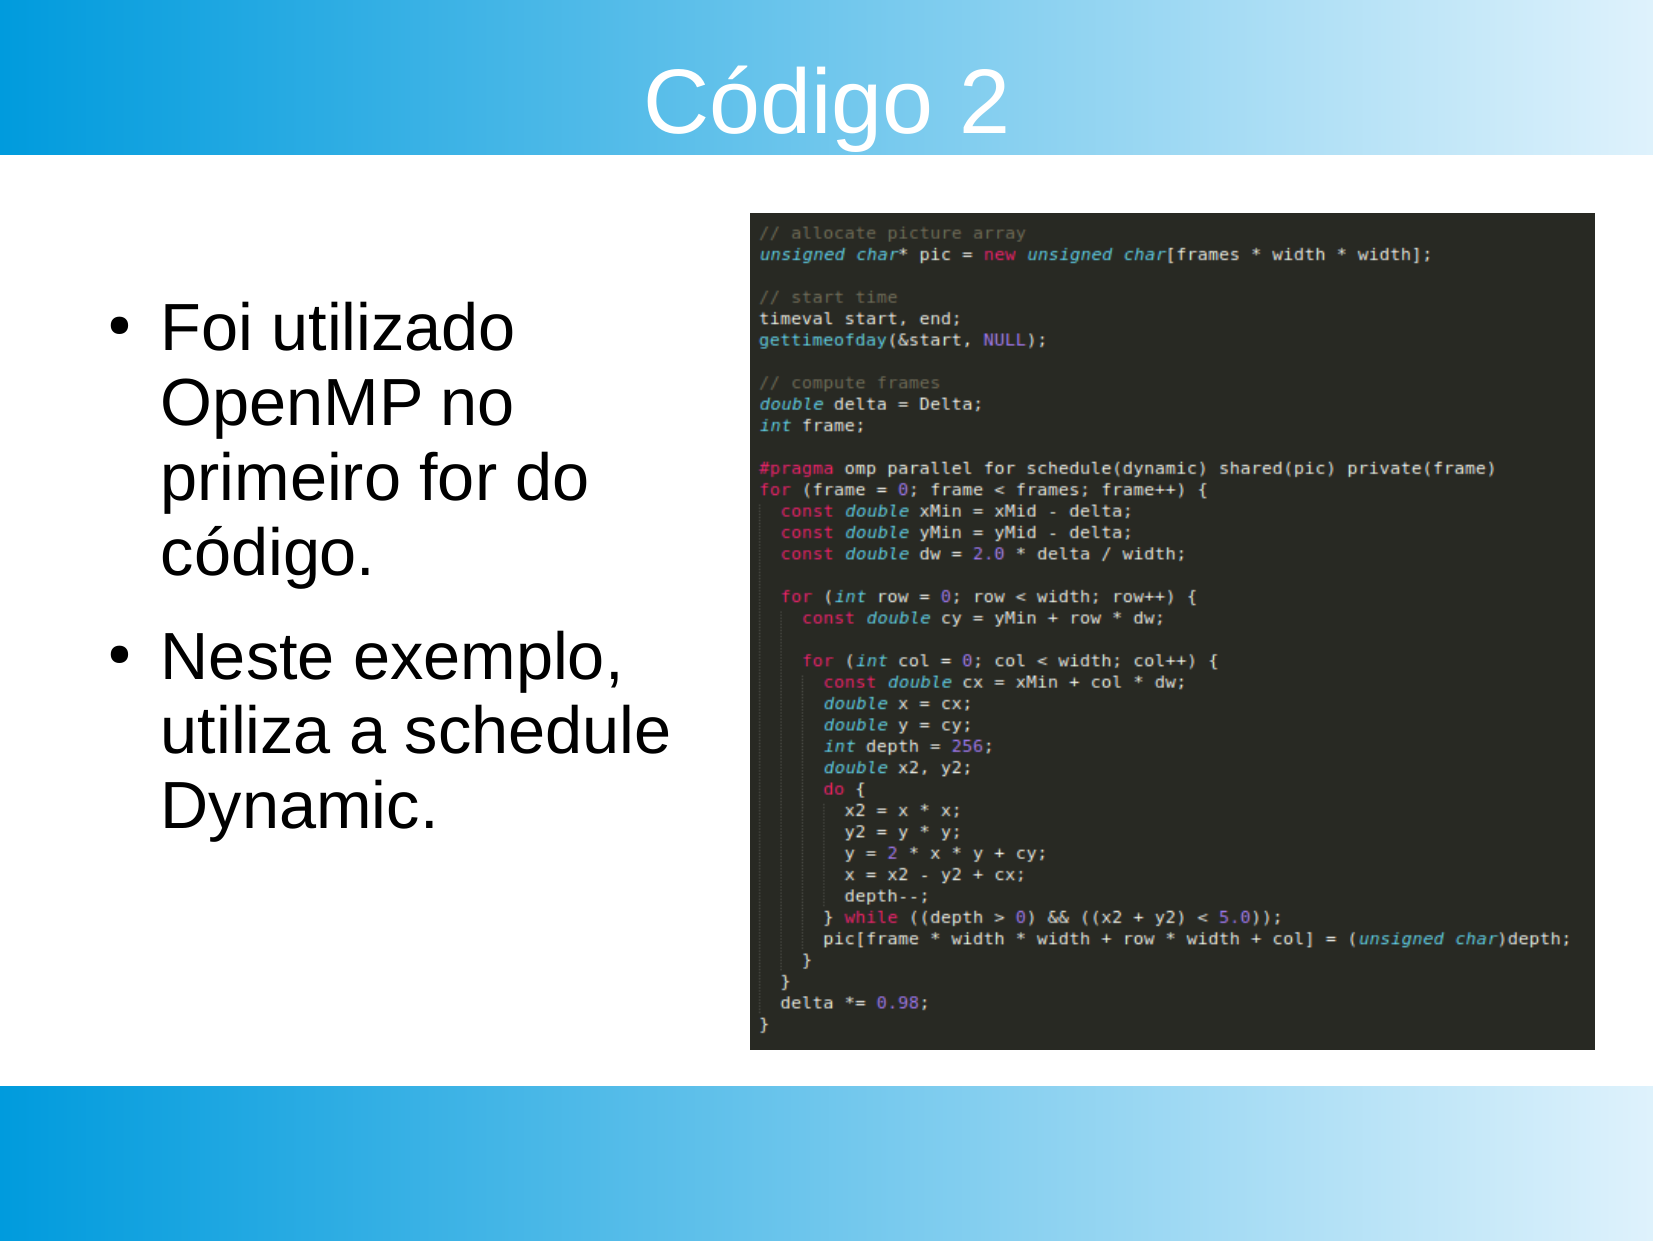

# Código 2
Foi utilizado OpenMP no primeiro for do código.
Neste exemplo, utiliza a schedule Dynamic.